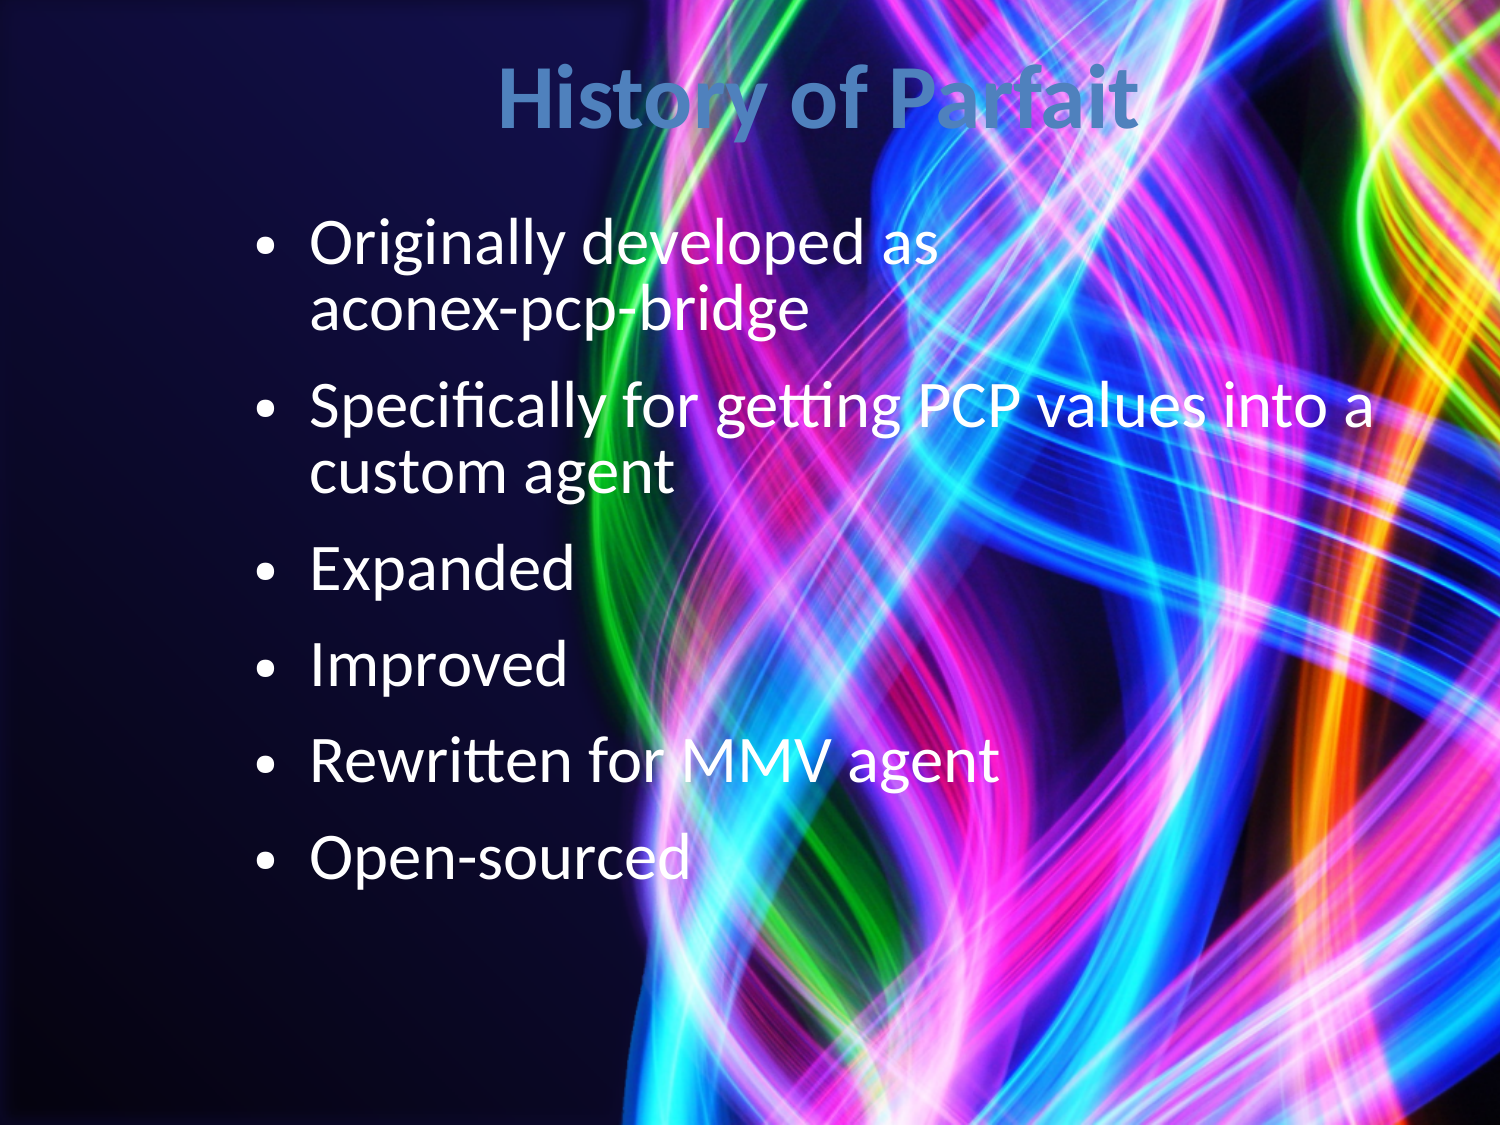

# History of Parfait
Originally developed as
aconex-pcp-bridge
Specifically for getting PCP values into a custom agent
Expanded
Improved
Rewritten for MMV agent
Open-sourced